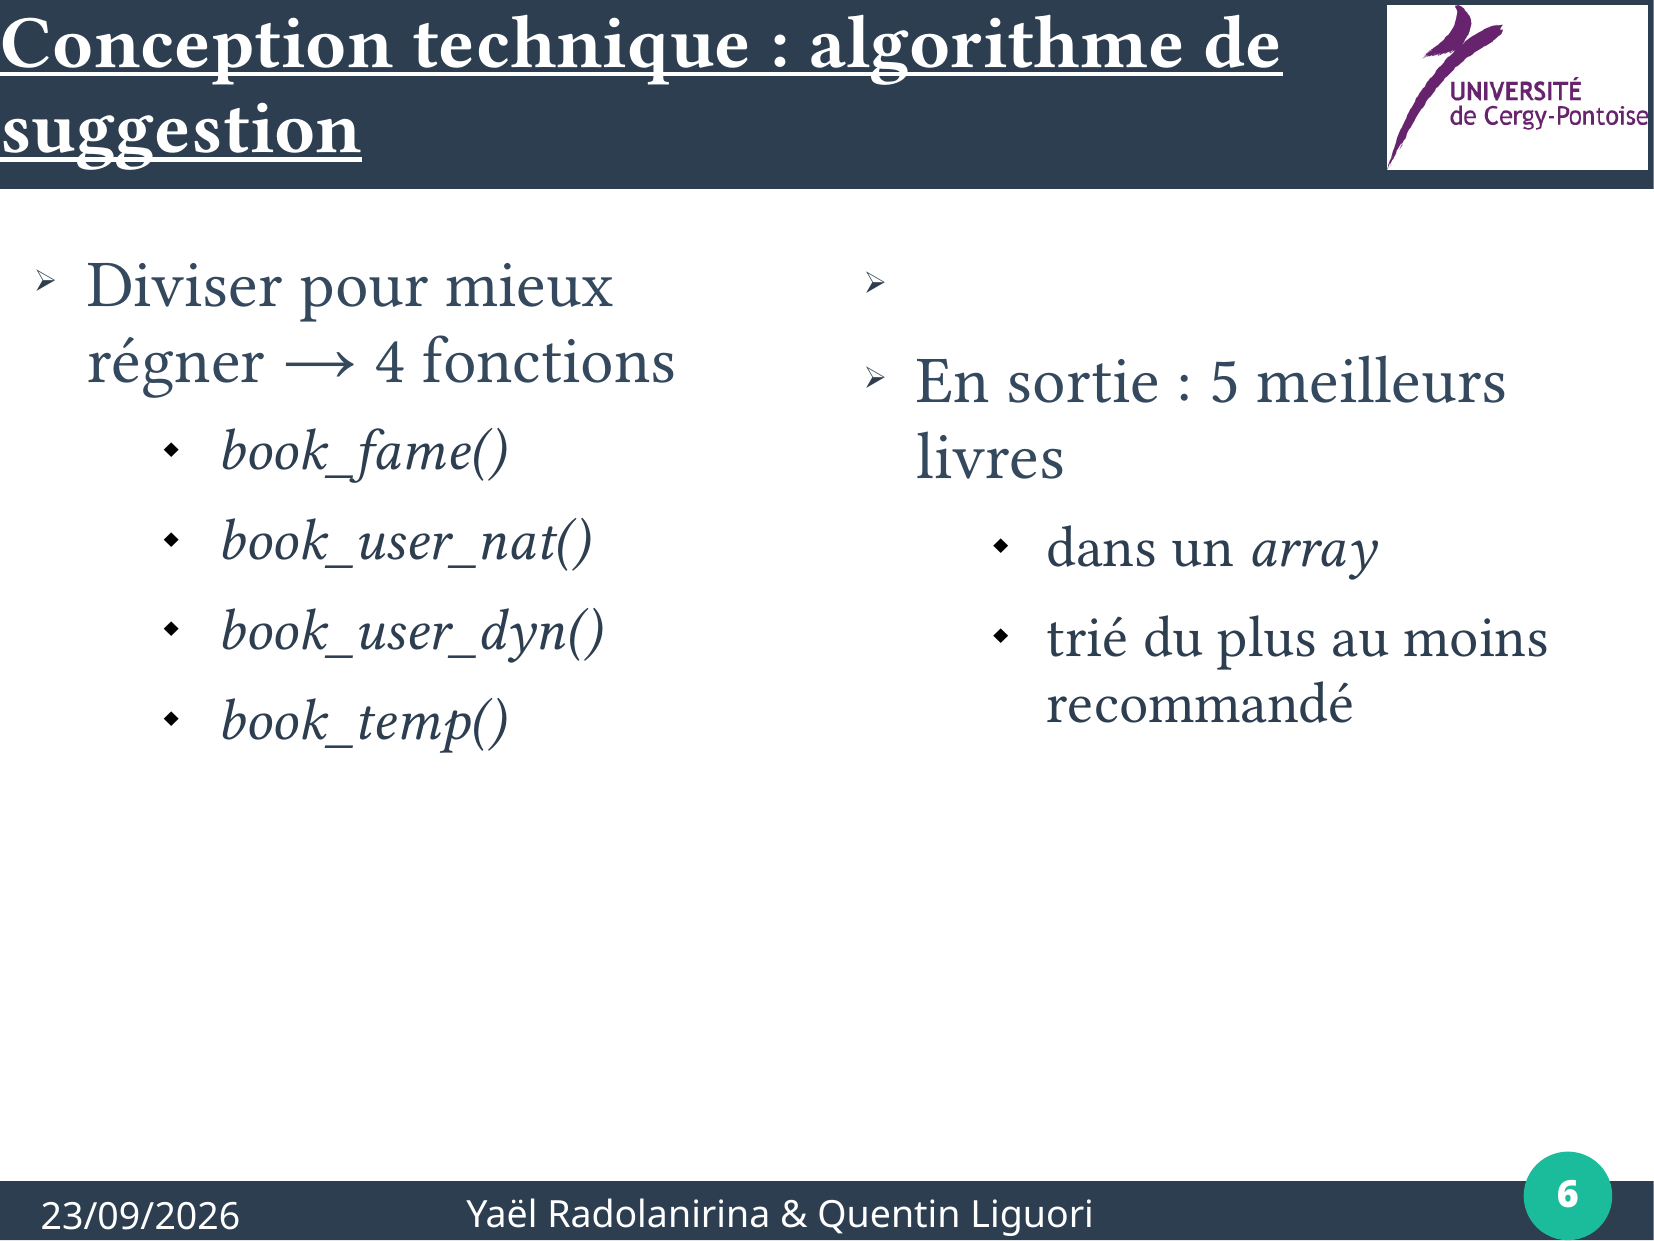

# Conception technique : algorithme de suggestion
Diviser pour mieux régner → 4 fonctions
book_fame()
book_user_nat()
book_user_dyn()
book_temp()
En sortie : 5 meilleurs livres
dans un array
trié du plus au moins recommandé
6